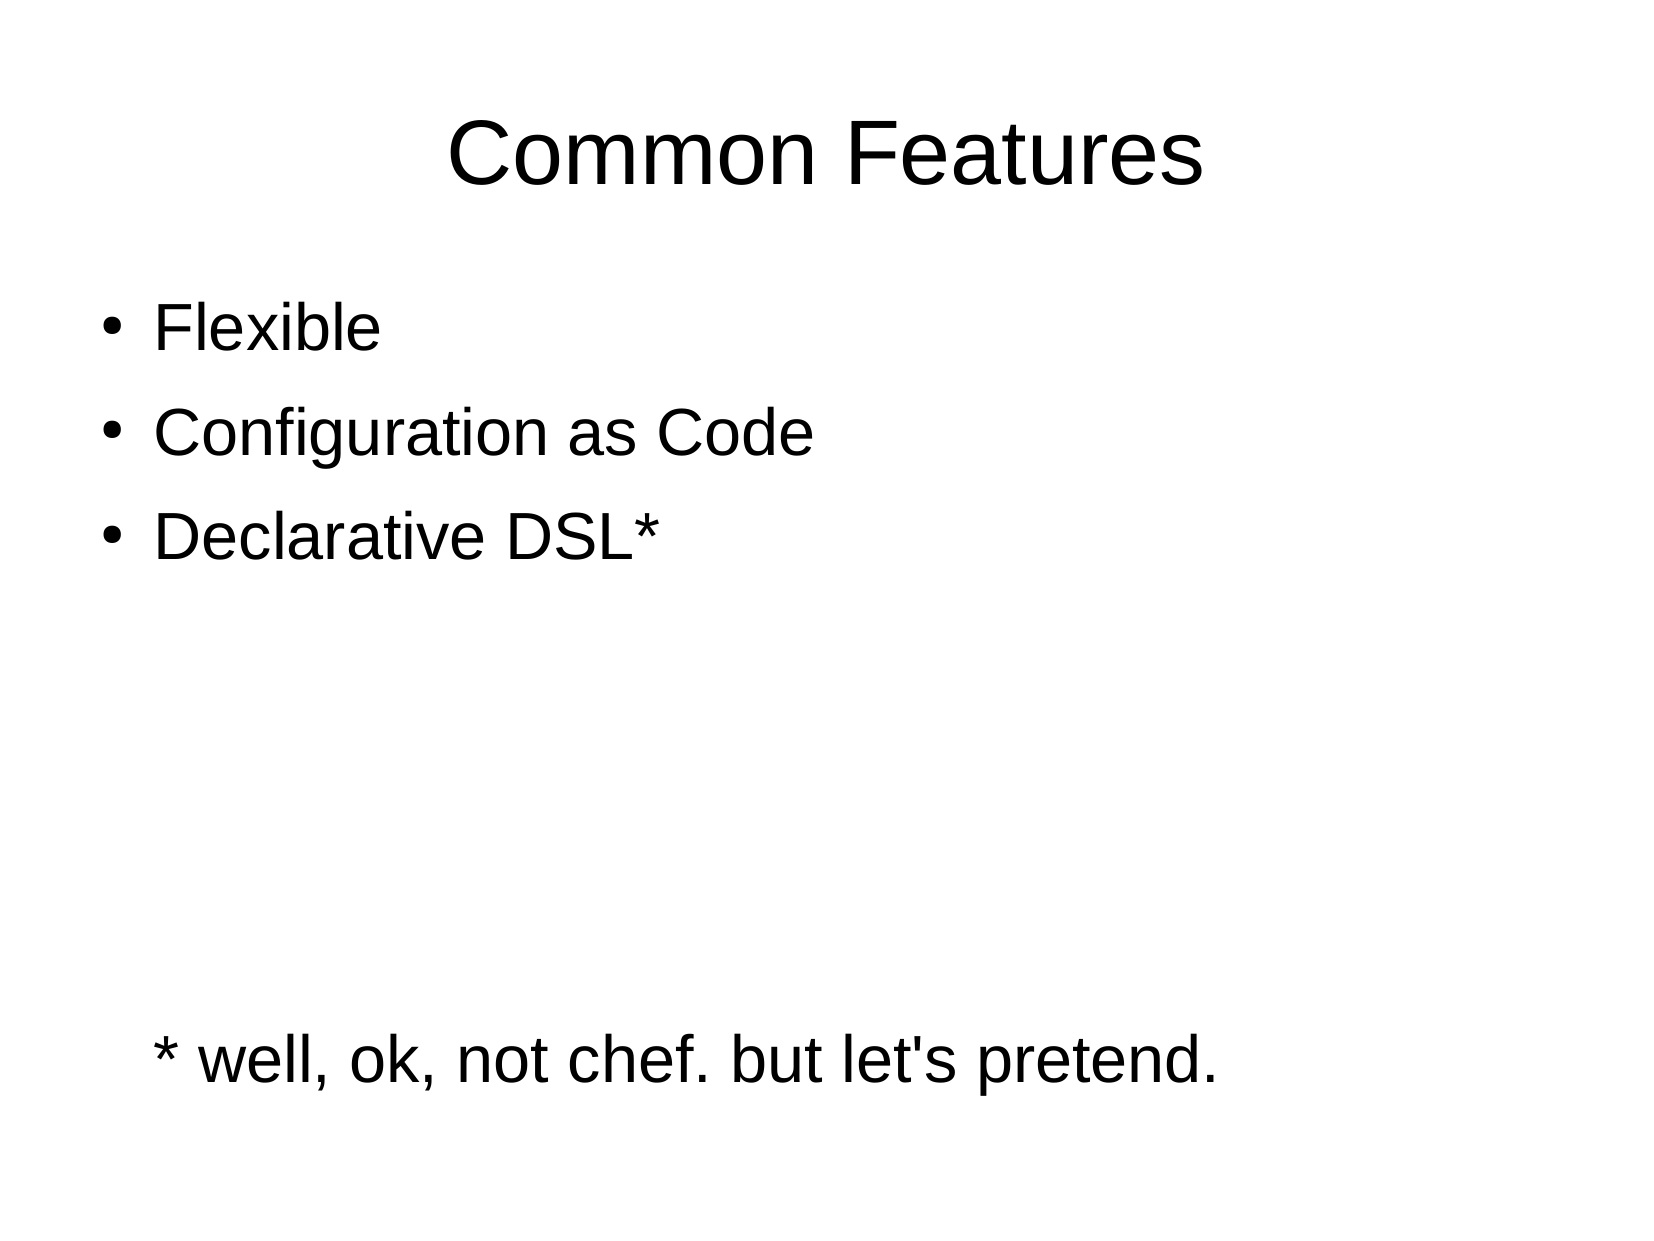

# Common Features
Flexible
Configuration as Code
Declarative DSL*
* well, ok, not chef. but let's pretend.